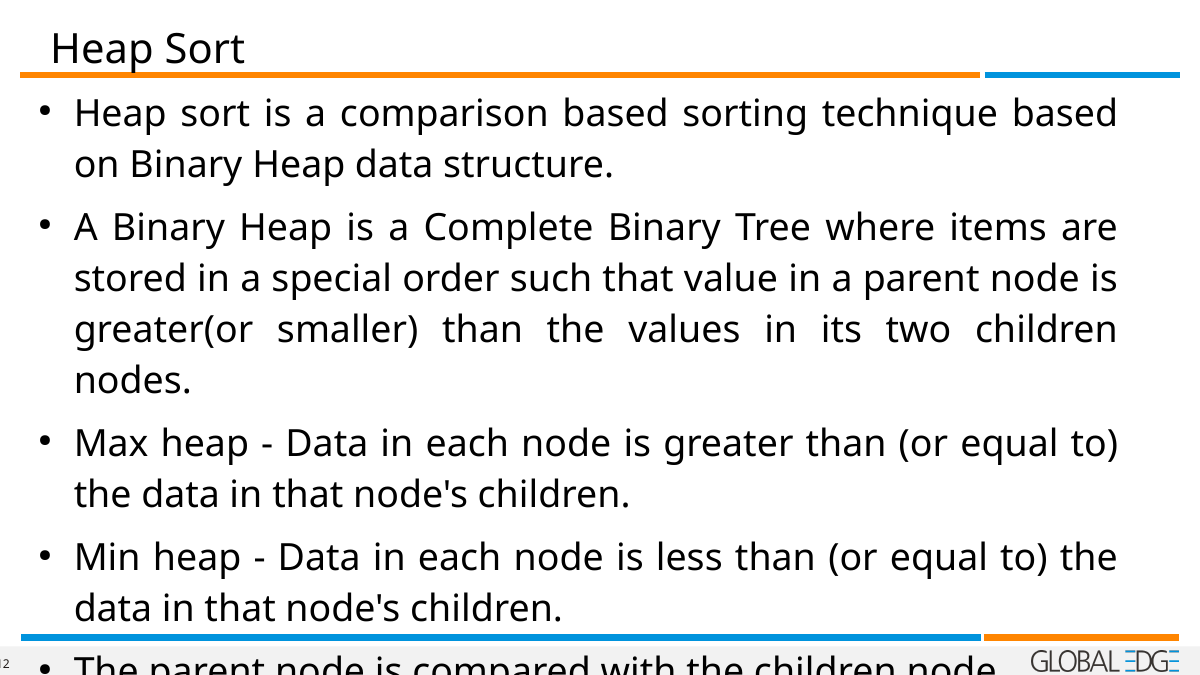

Heap Sort
Heap sort is a comparison based sorting technique based on Binary Heap data structure.
A Binary Heap is a Complete Binary Tree where items are stored in a special order such that value in a parent node is greater(or smaller) than the values in its two children nodes.
Max heap - Data in each node is greater than (or equal to) the data in that node's children.
Min heap - Data in each node is less than (or equal to) the data in that node's children.
The parent node is compared with the children node.